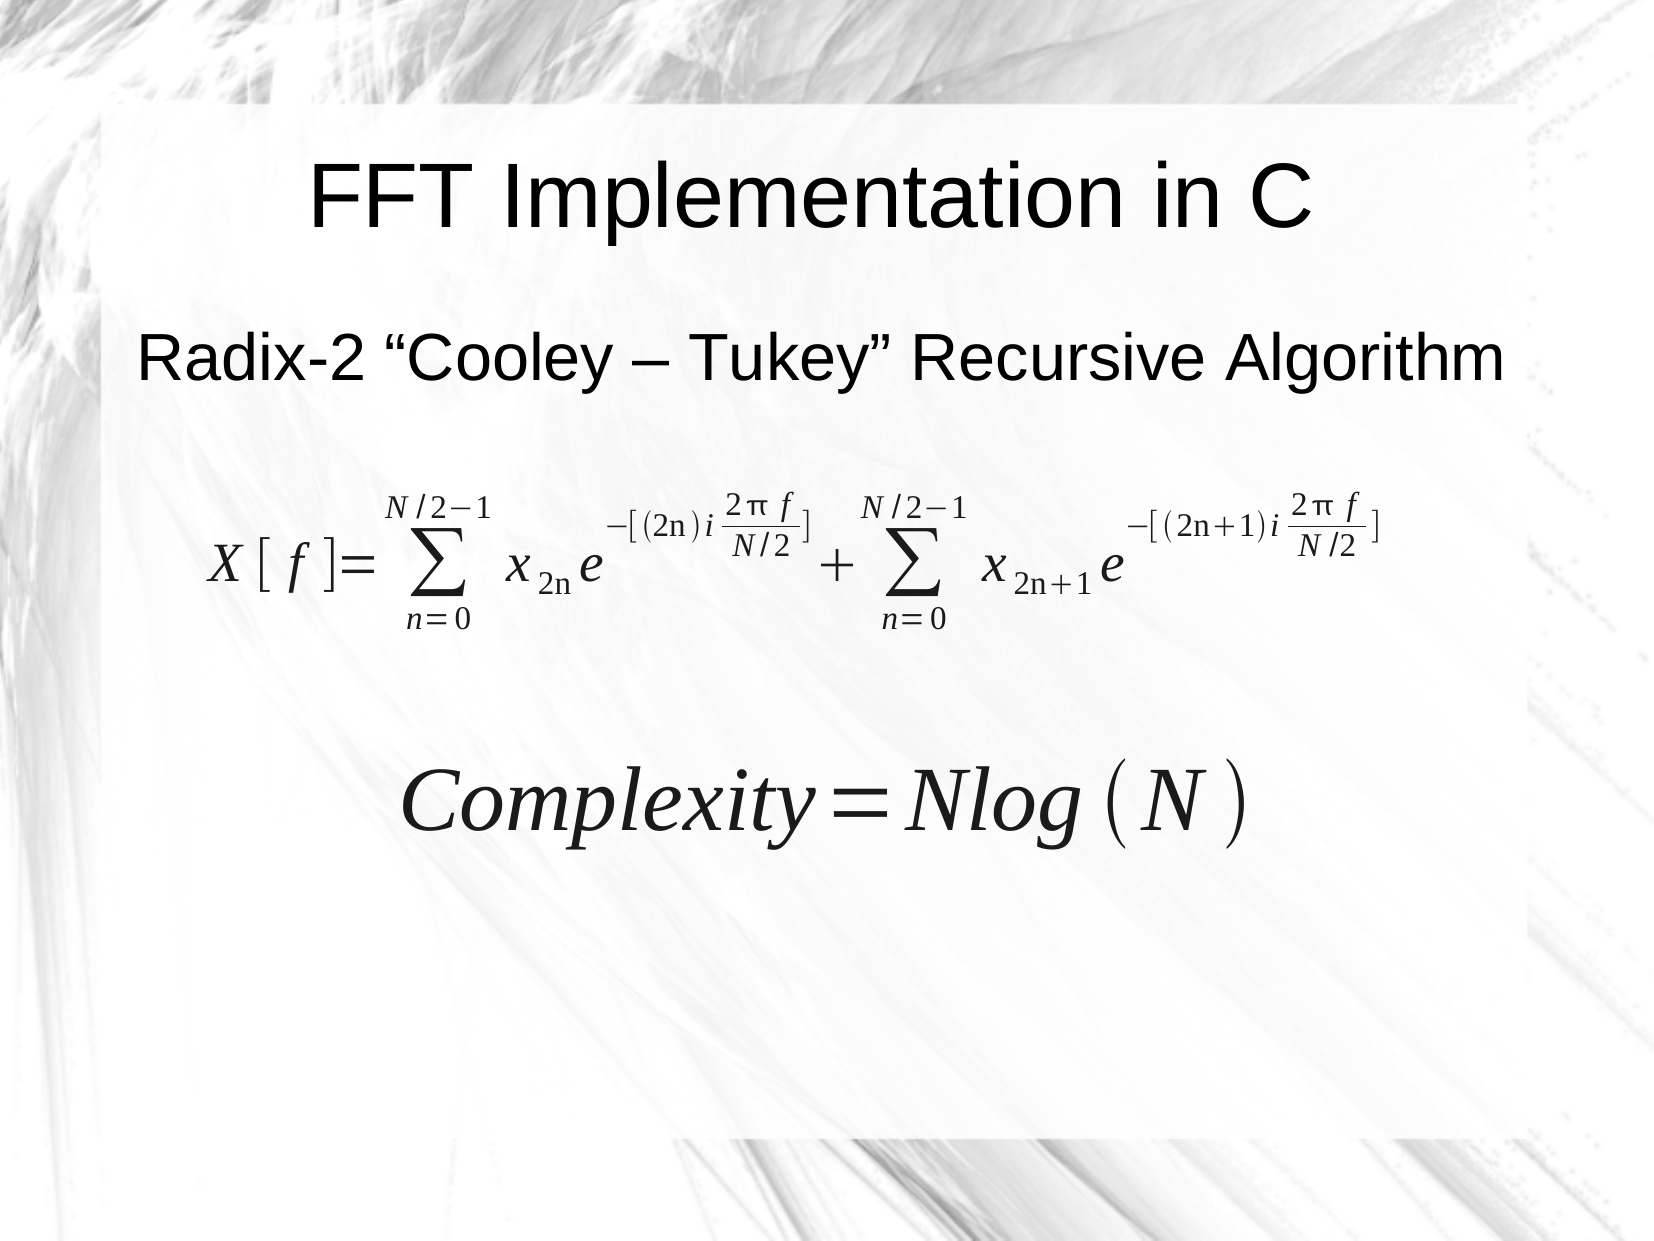

# FFT Implementation in C
 Radix-2 “Cooley – Tukey” Recursive Algorithm